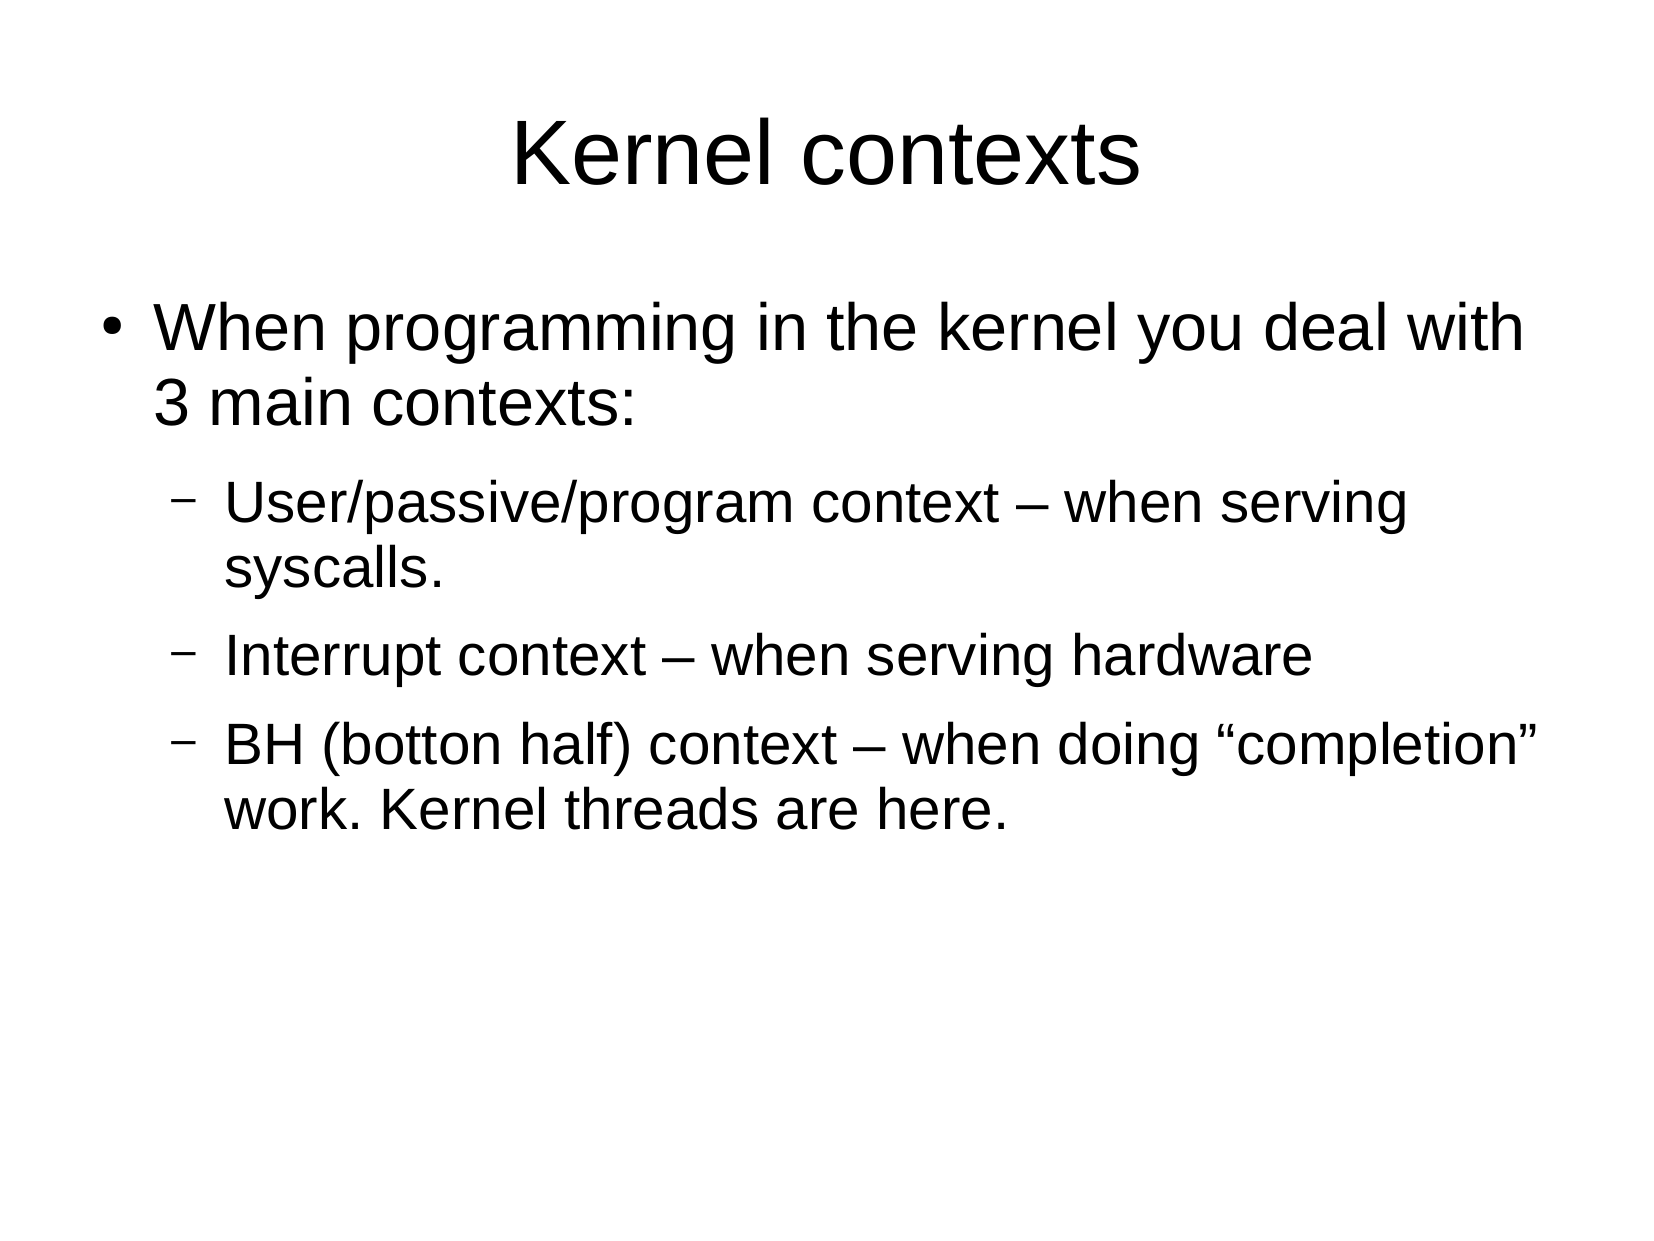

# Kernel contexts
When programming in the kernel you deal with 3 main contexts:
User/passive/program context – when serving syscalls.
Interrupt context – when serving hardware
BH (botton half) context – when doing “completion” work. Kernel threads are here.